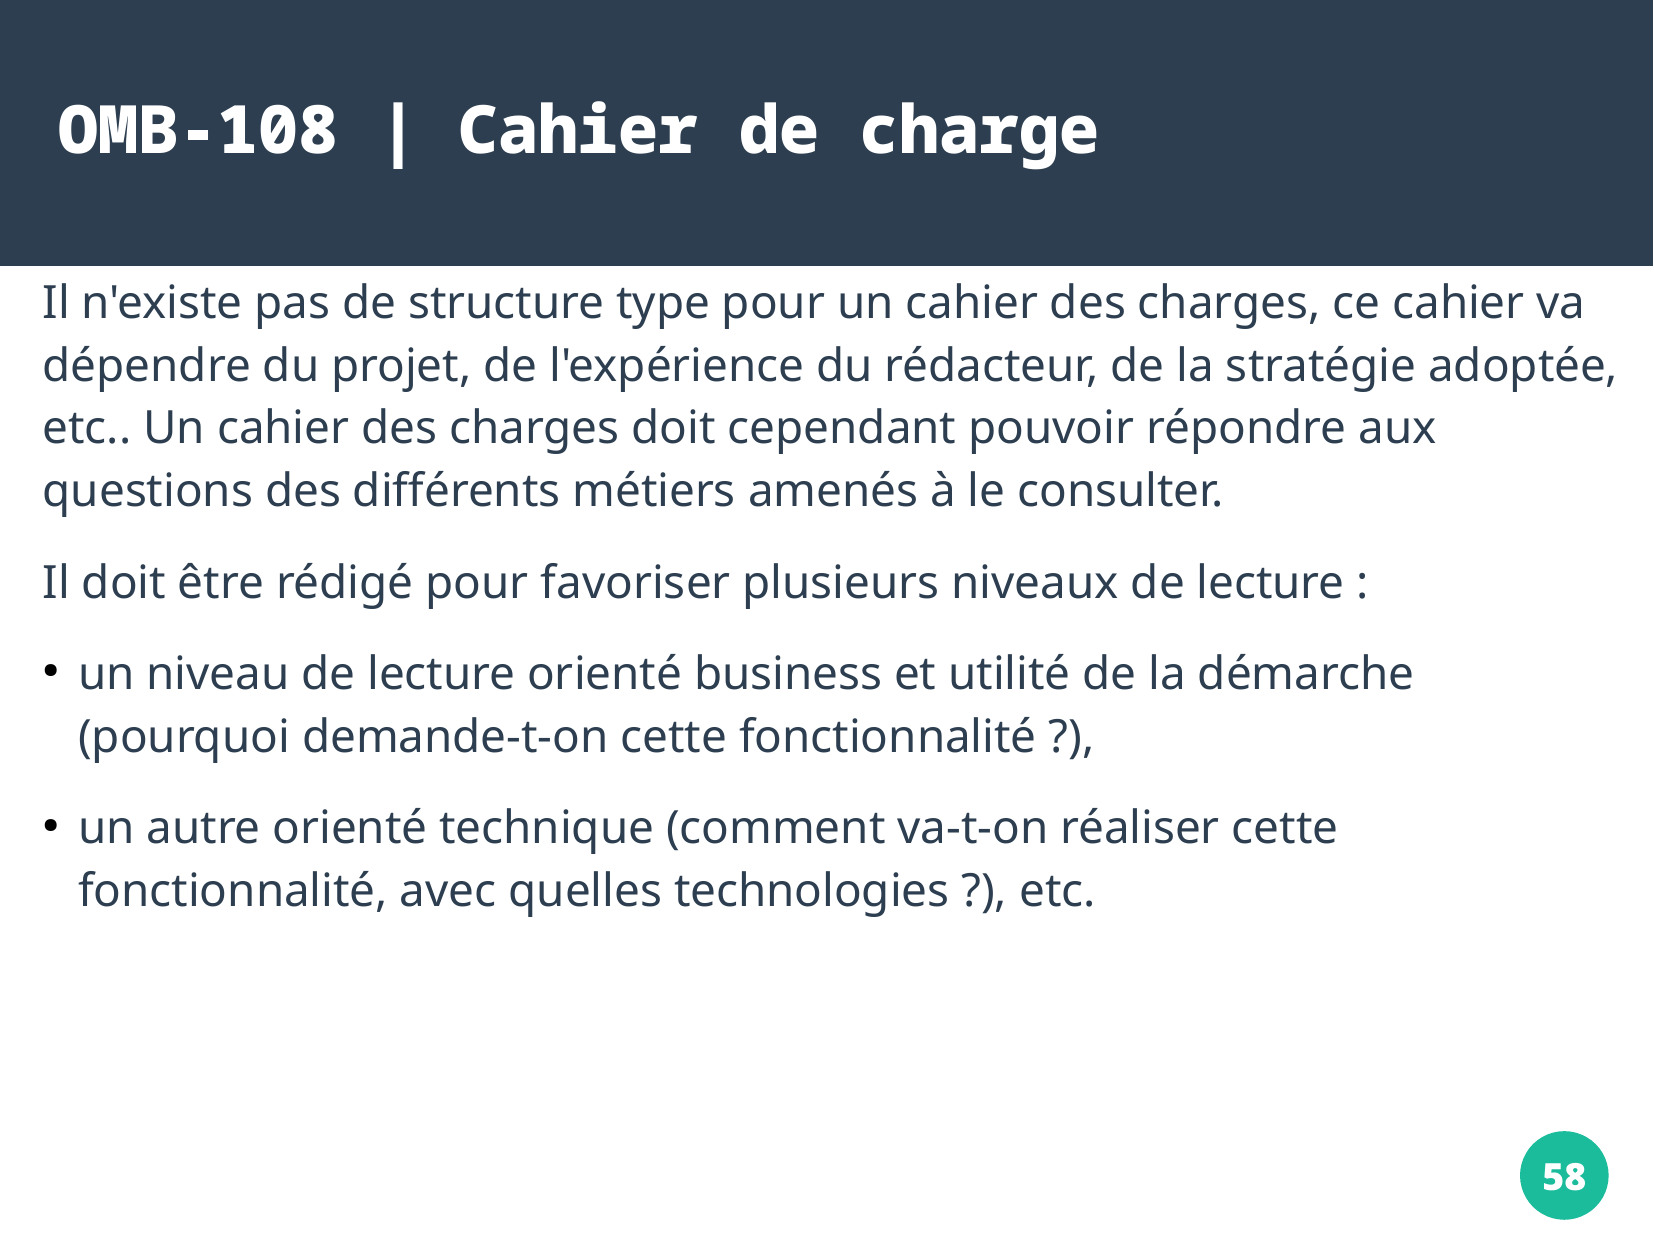

# OMB-108 | Cahier de charge
Il n'existe pas de structure type pour un cahier des charges, ce cahier va dépendre du projet, de l'expérience du rédacteur, de la stratégie adoptée, etc.. Un cahier des charges doit cependant pouvoir répondre aux questions des différents métiers amenés à le consulter.
Il doit être rédigé pour favoriser plusieurs niveaux de lecture :
un niveau de lecture orienté business et utilité de la démarche (pourquoi demande-t-on cette fonctionnalité ?),
un autre orienté technique (comment va-t-on réaliser cette fonctionnalité, avec quelles technologies ?), etc.
58